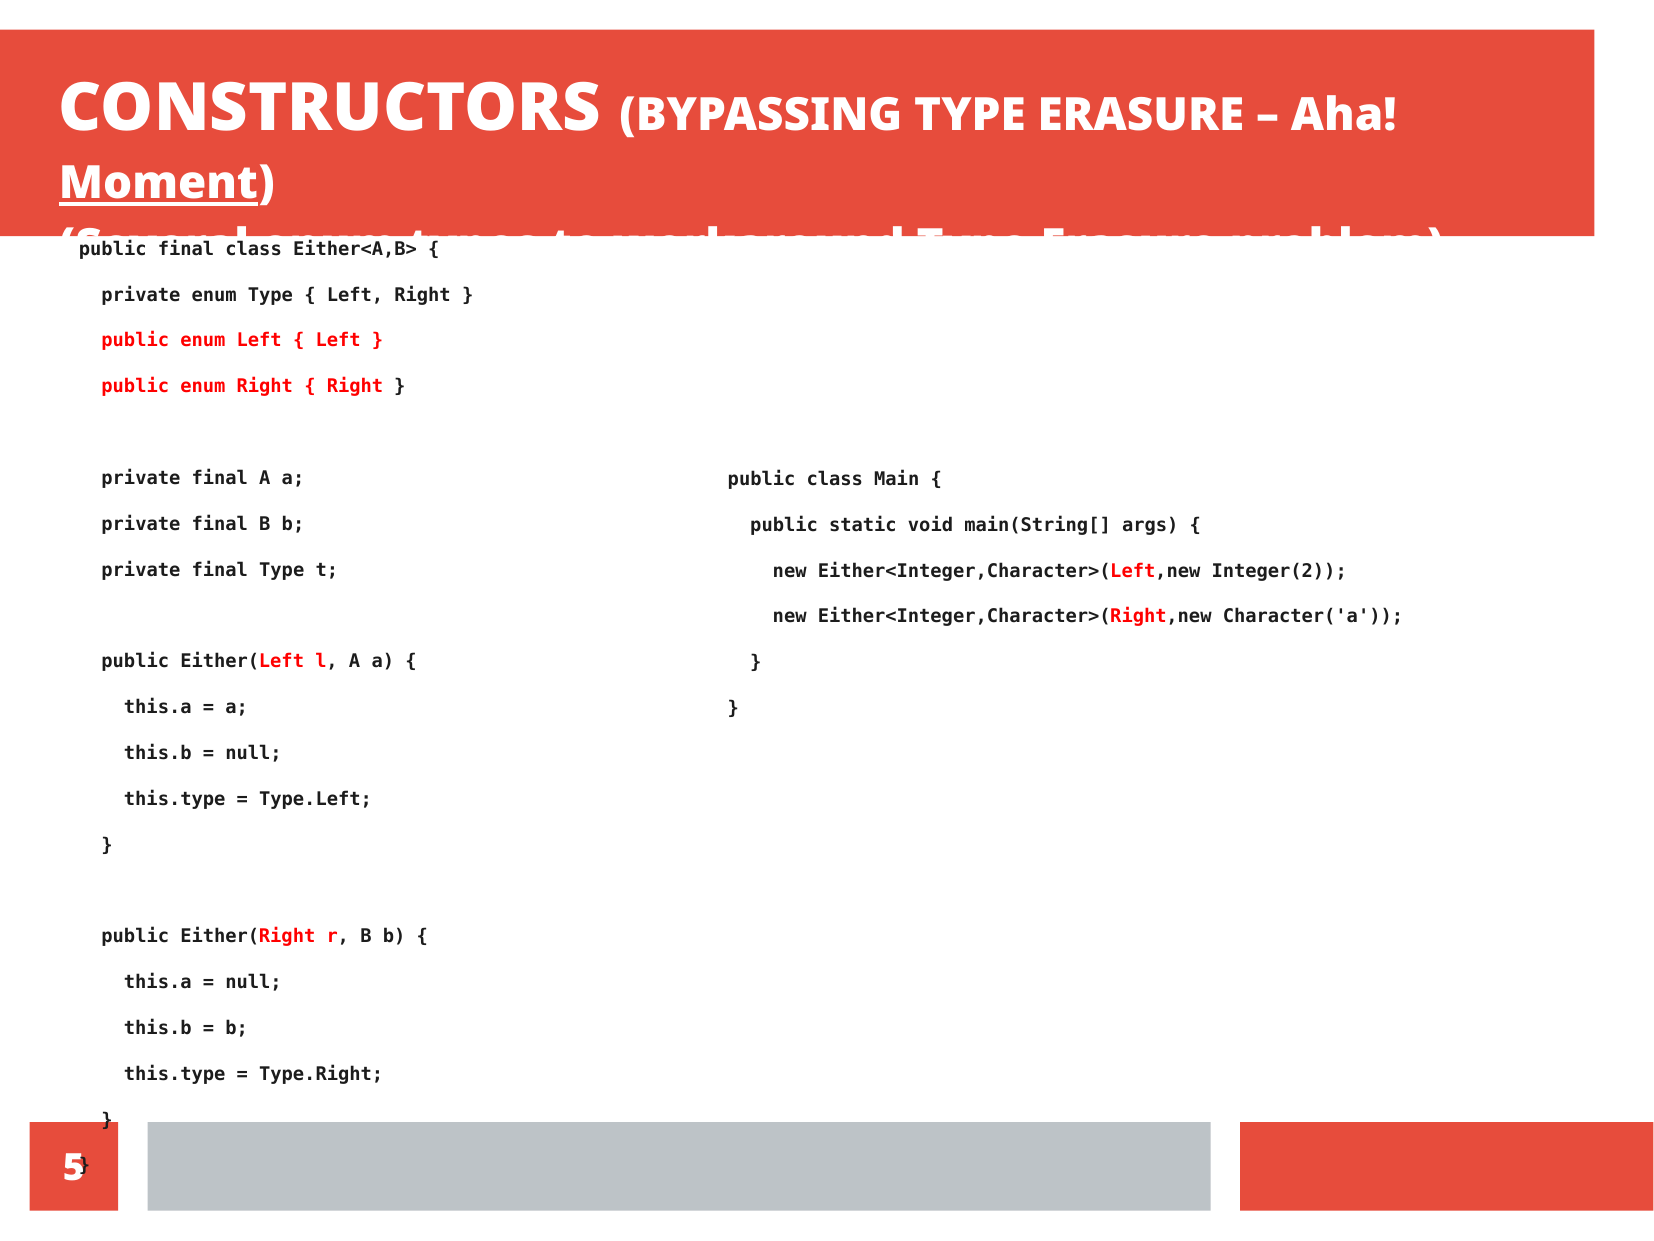

# CONSTRUCTORS (BYPASSING TYPE ERASURE – Aha! Moment) (Several enum types to workaround Type Erasure problem)
public final class Either<A,B> {
 private enum Type { Left, Right }
 public enum Left { Left }
 public enum Right { Right }
 private final A a;
 private final B b;
 private final Type t;
 public Either(Left l, A a) {
 this.a = a;
 this.b = null;
 this.type = Type.Left;
 }
 public Either(Right r, B b) {
 this.a = null;
 this.b = b;
 this.type = Type.Right;
 }
}
public class Main {
 public static void main(String[] args) {
 new Either<Integer,Character>(Left,new Integer(2));
 new Either<Integer,Character>(Right,new Character('a'));
 }
}
5